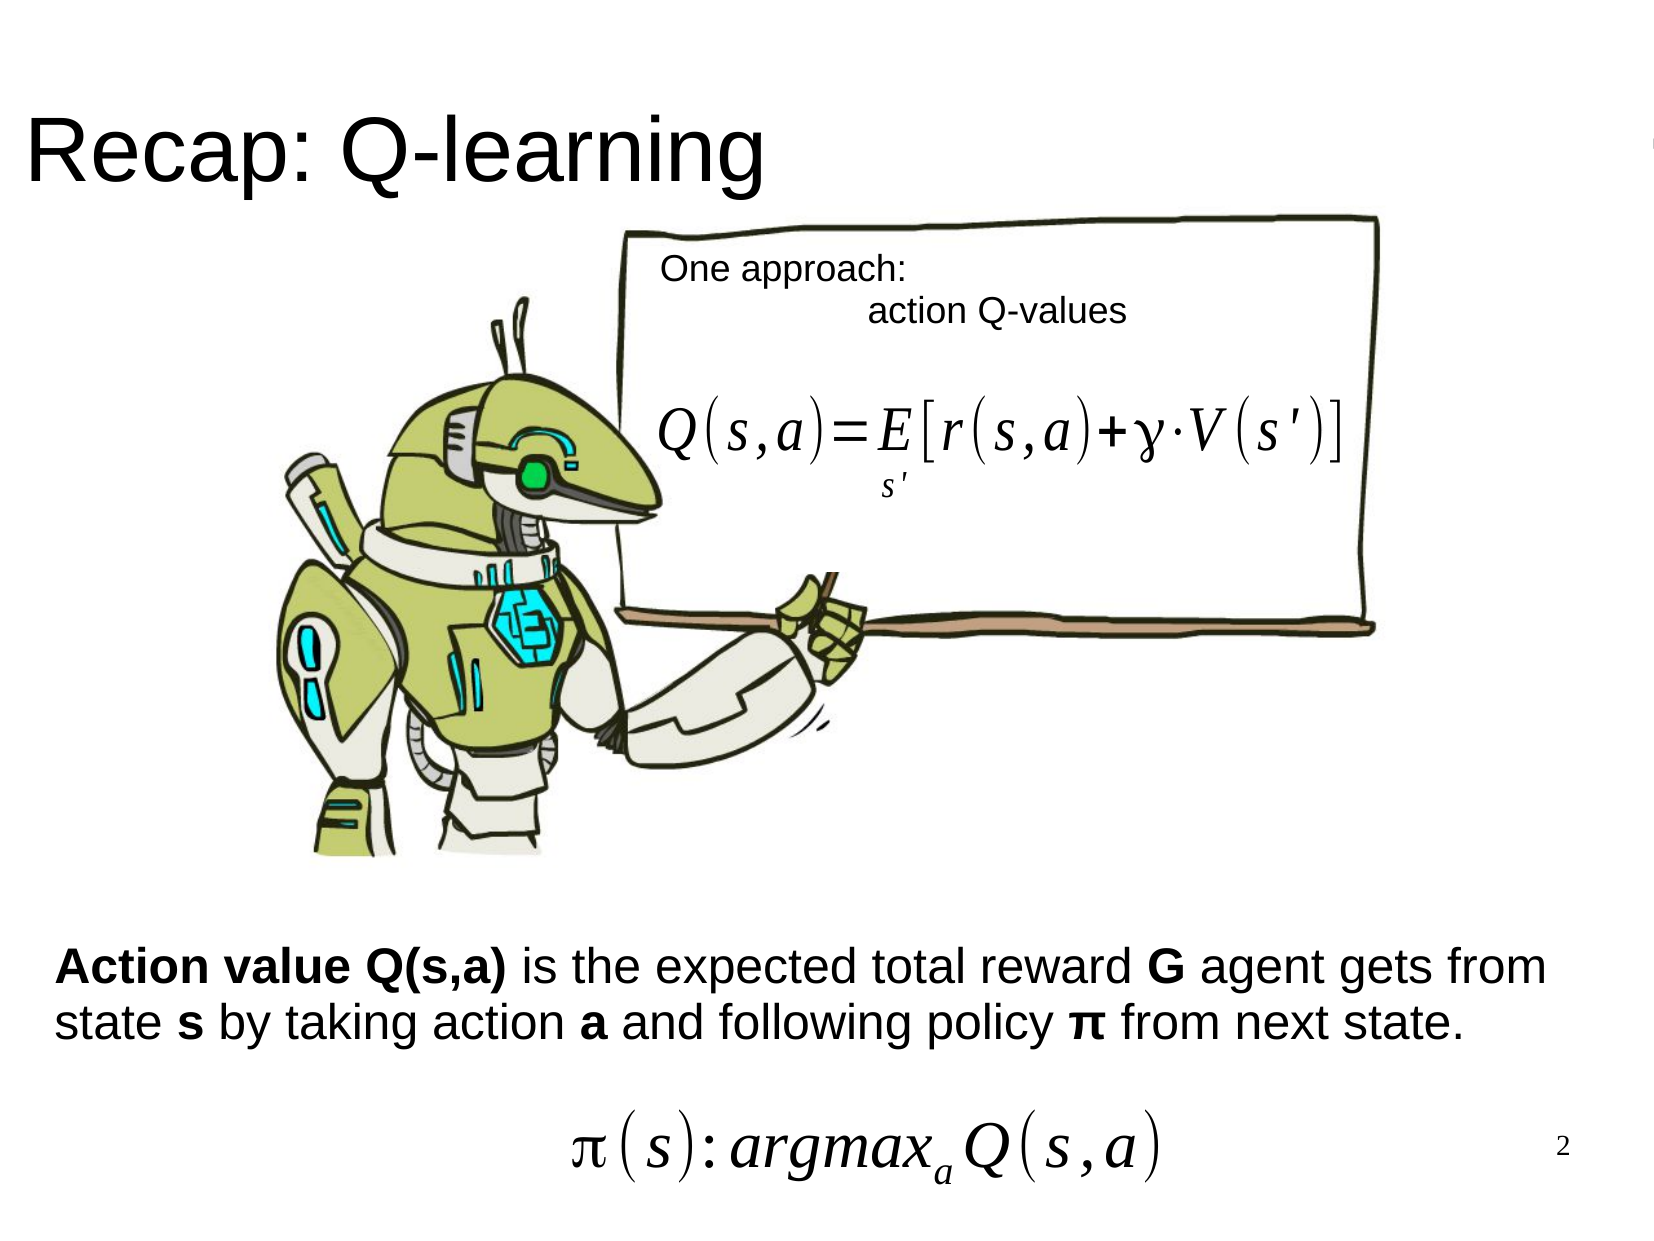

#
Recap: Q-learning
One approach:
action Q-values
Action value Q(s,a) is the expected total reward G agent gets from state s by taking action a and following policy π from next state.
2